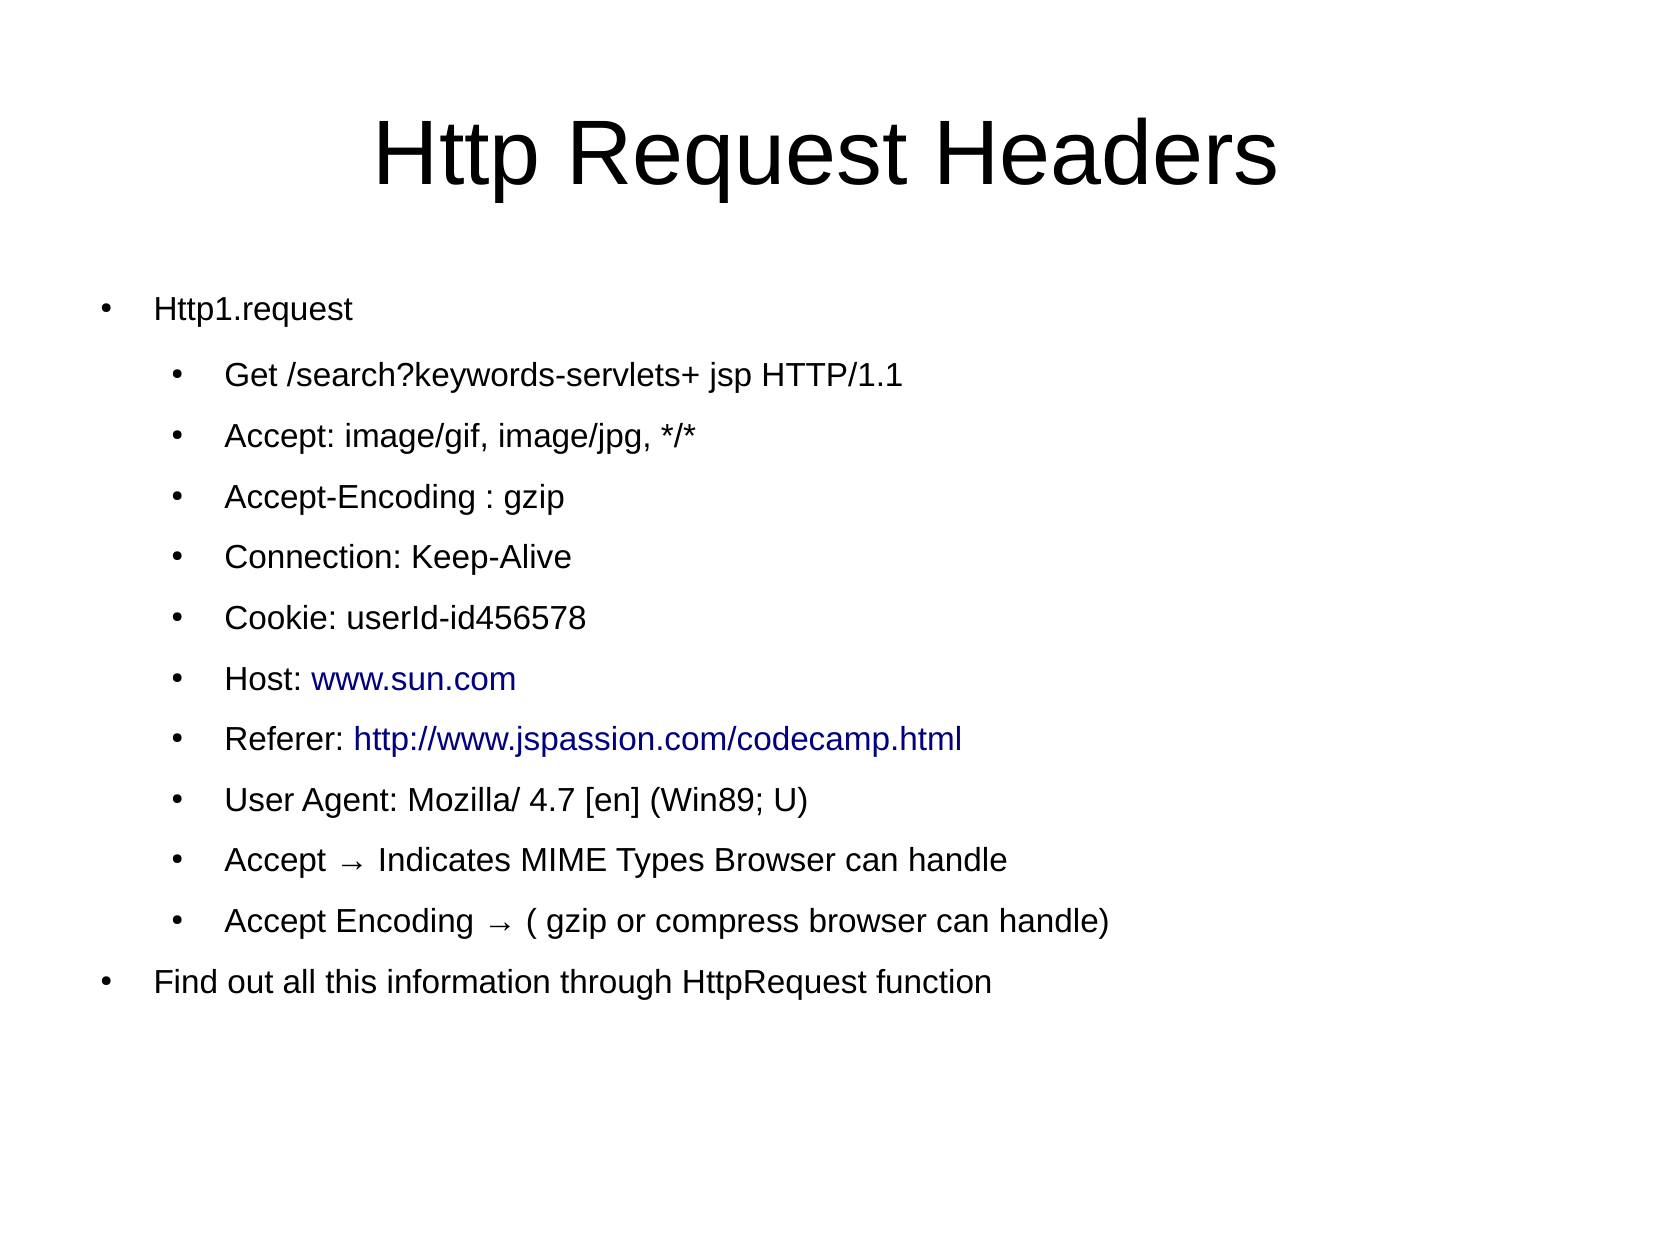

# Http Request Headers
Http1.request
Get /search?keywords-servlets+ jsp HTTP/1.1
Accept: image/gif, image/jpg, */*
Accept-Encoding : gzip
Connection: Keep-Alive
Cookie: userId-id456578
Host: www.sun.com
Referer: http://www.jspassion.com/codecamp.html
User Agent: Mozilla/ 4.7 [en] (Win89; U)
Accept → Indicates MIME Types Browser can handle
Accept Encoding → ( gzip or compress browser can handle)
Find out all this information through HttpRequest function